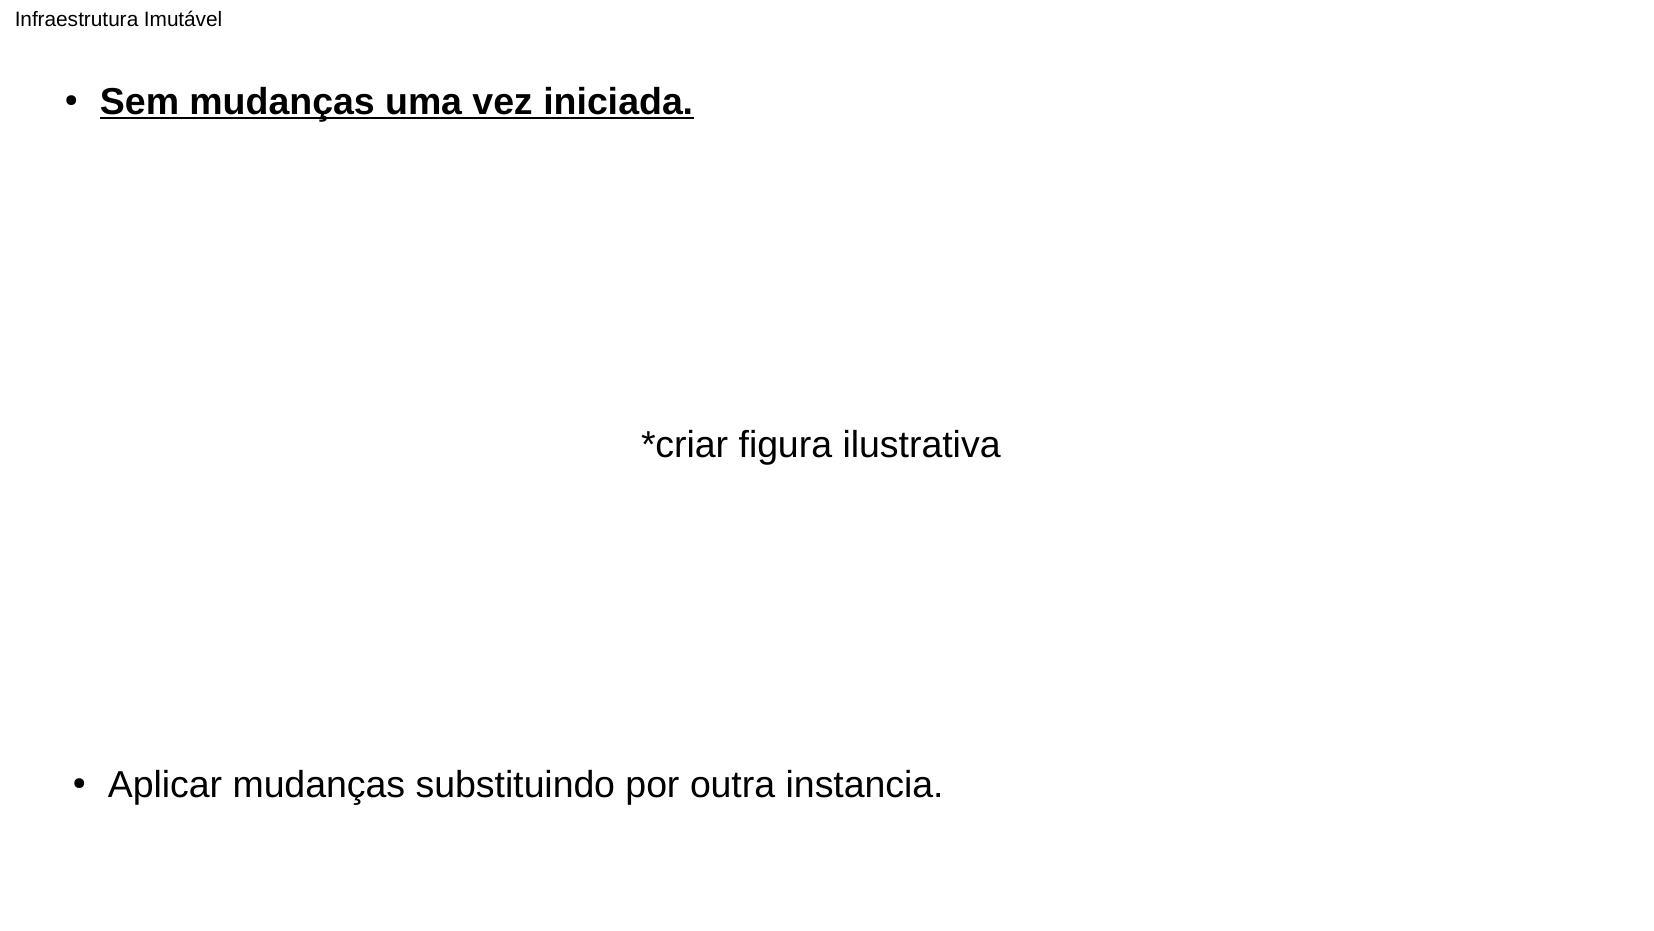

Infraestrutura Imutável
Sem mudanças uma vez iniciada.
*criar figura ilustrativa
Aplicar mudanças substituindo por outra instancia.